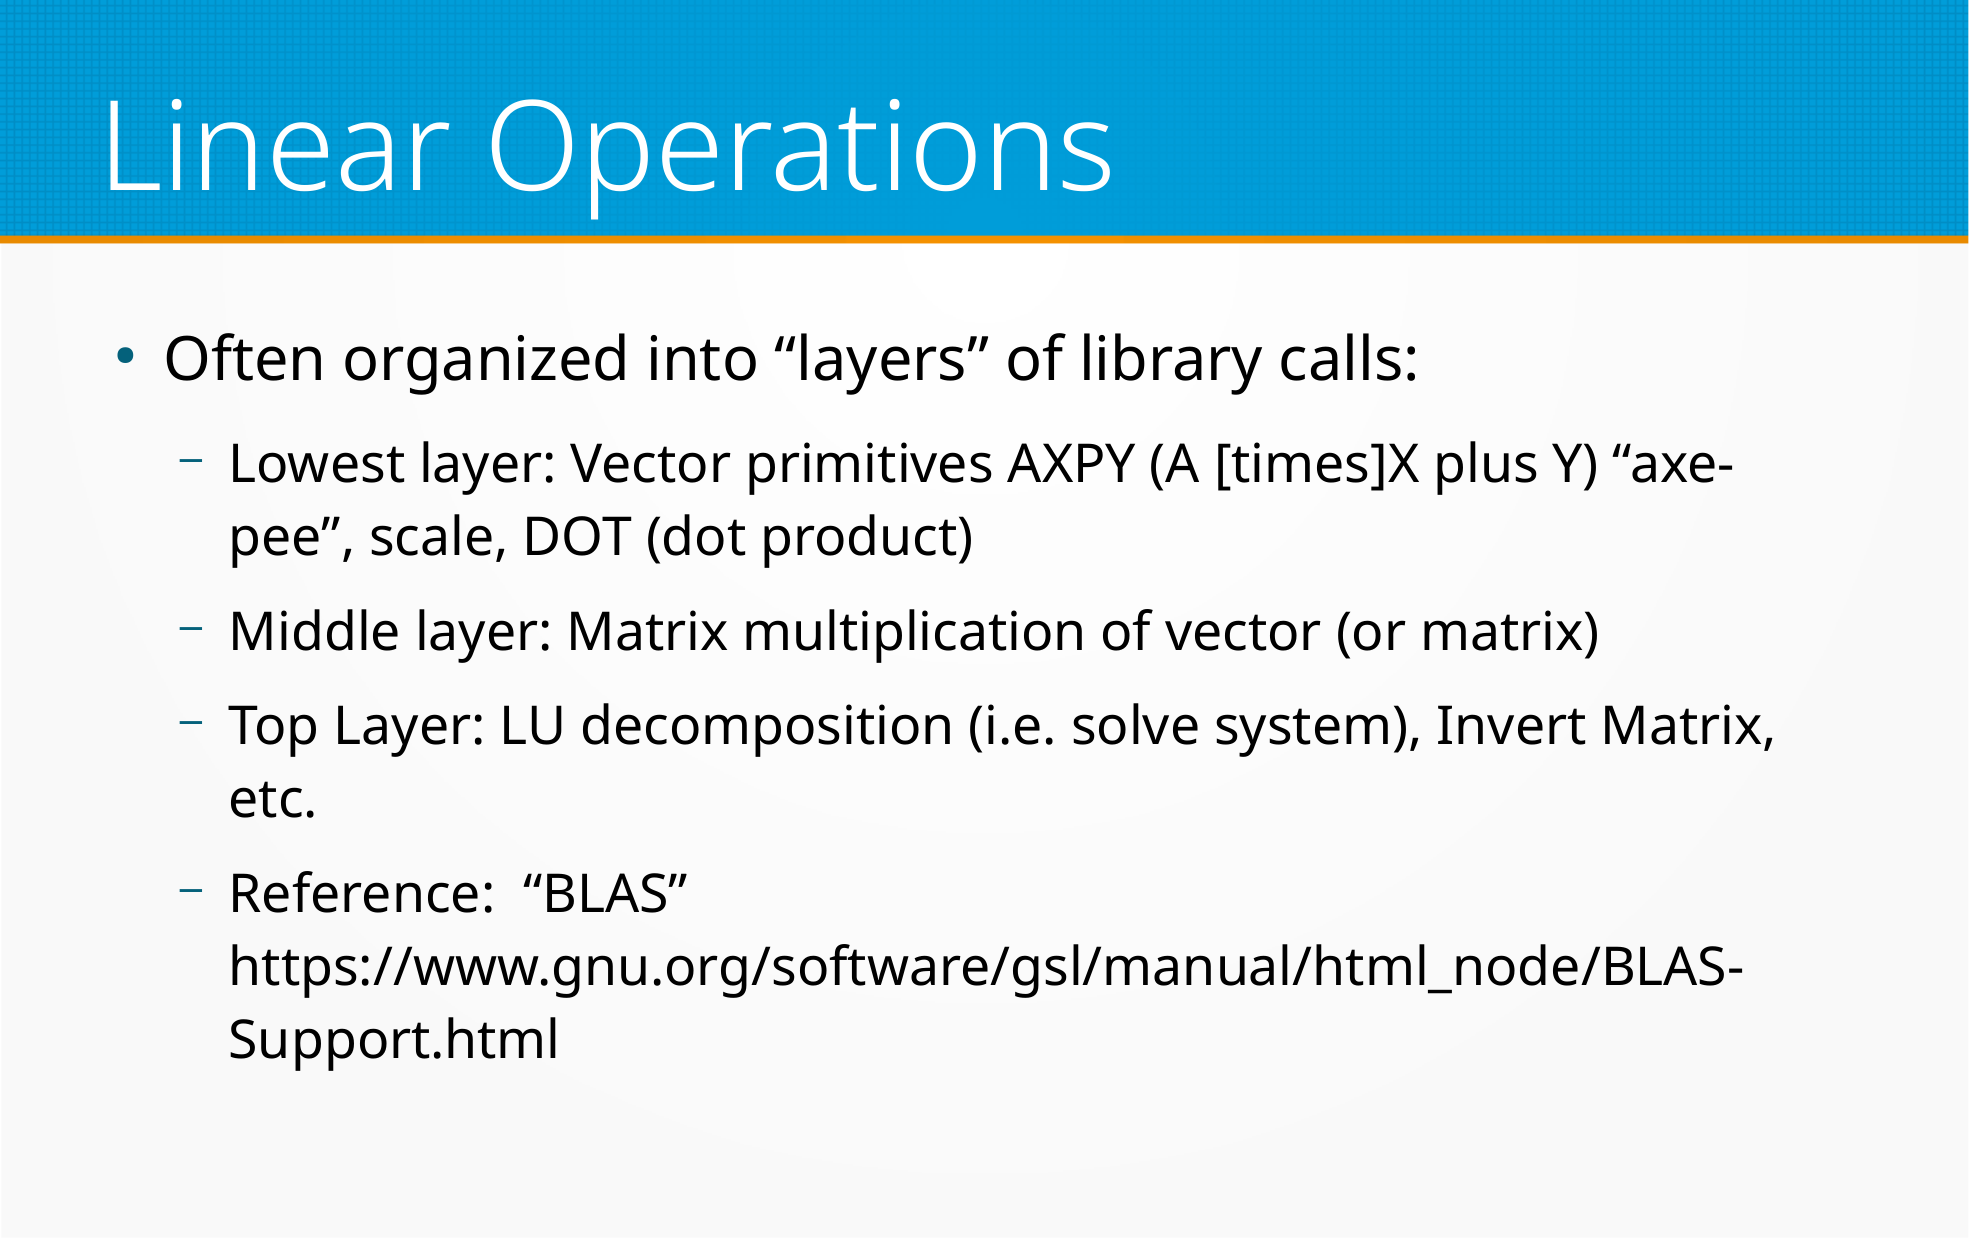

# Linear Operations
Often organized into “layers” of library calls:
Lowest layer: Vector primitives AXPY (A [times]X plus Y) “axe-pee”, scale, DOT (dot product)
Middle layer: Matrix multiplication of vector (or matrix)
Top Layer: LU decomposition (i.e. solve system), Invert Matrix, etc.
Reference: “BLAS” https://www.gnu.org/software/gsl/manual/html_node/BLAS-Support.html